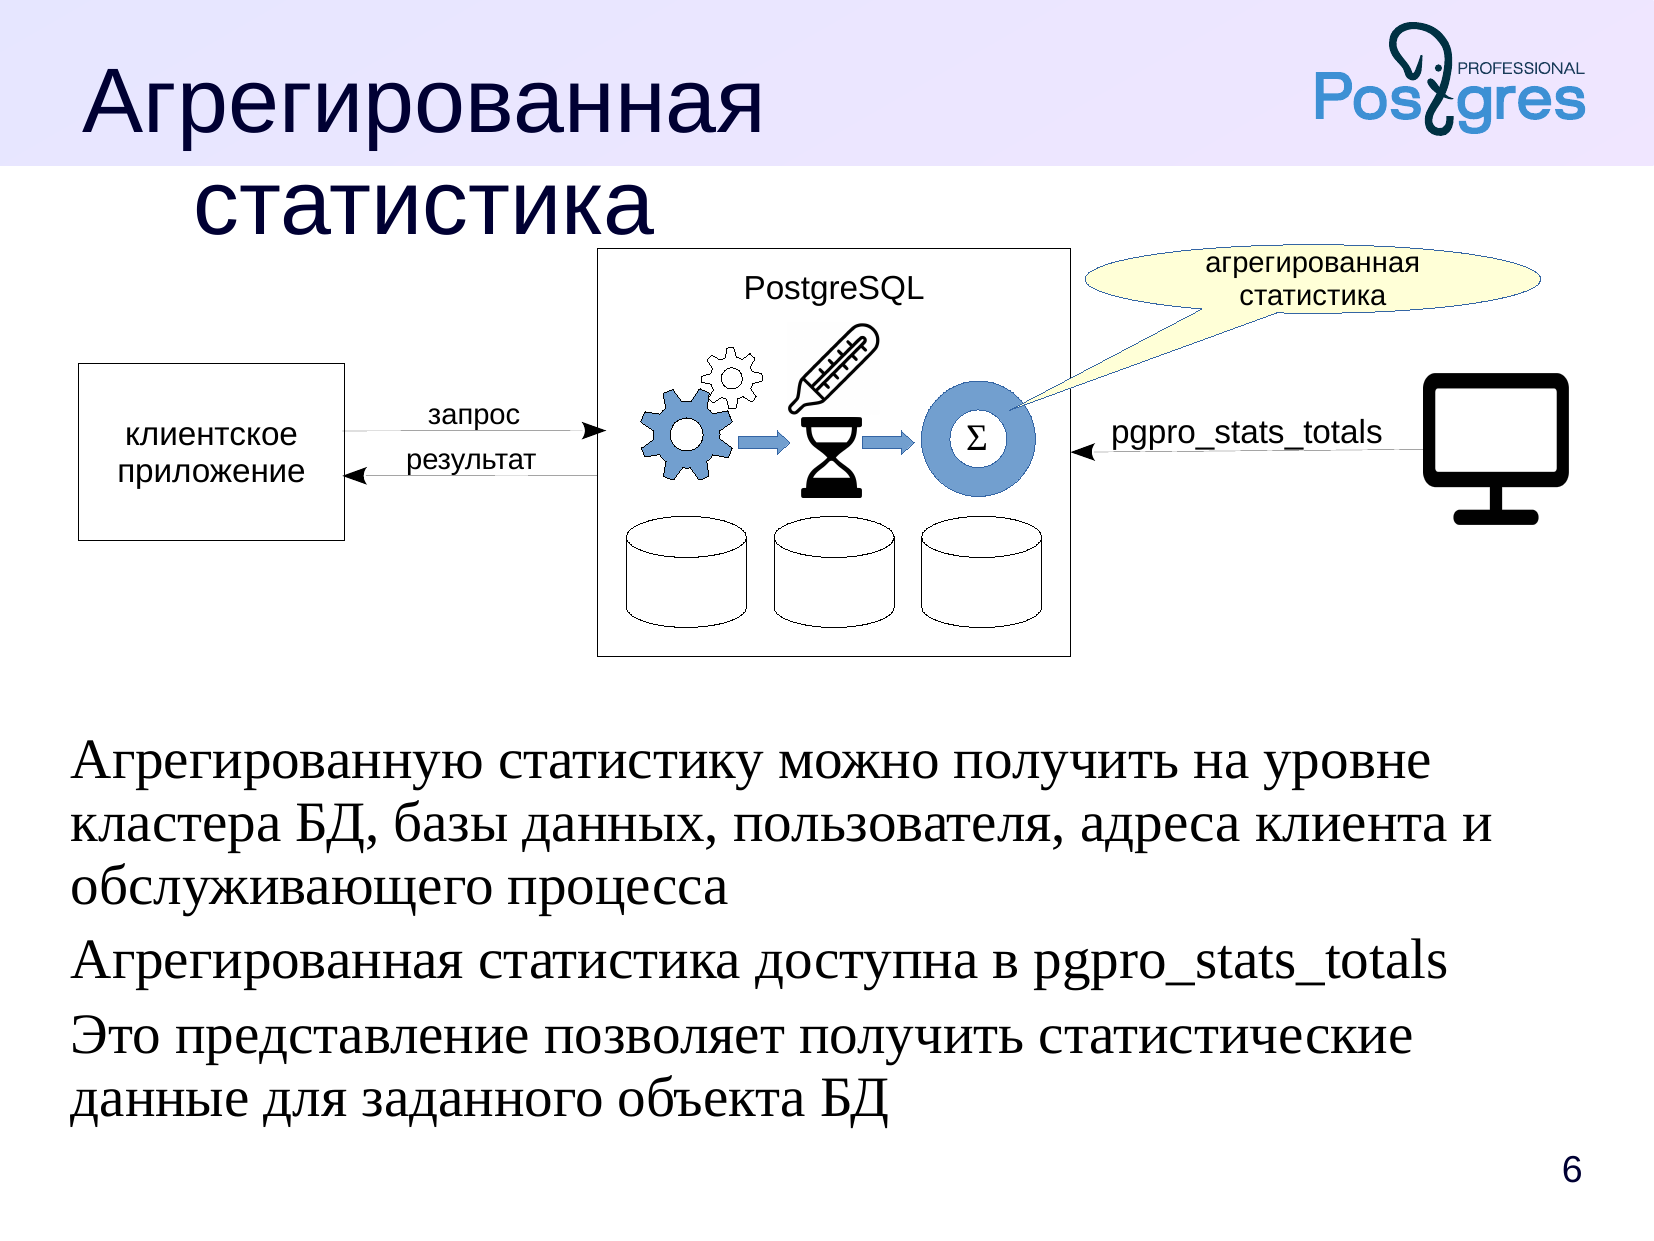

# Агрегированная статистика
агрегированная статистика
PostgreSQL
клиентское
приложение
Σ
Агрегированную статистику можно получить на уровне кластера БД, базы данных, пользователя, адреса клиента и обслуживающего процесса
Агрегированная статистика доступна в pgpro_stats_totals
Это представление позволяет получить статистические данные для заданного объекта БД